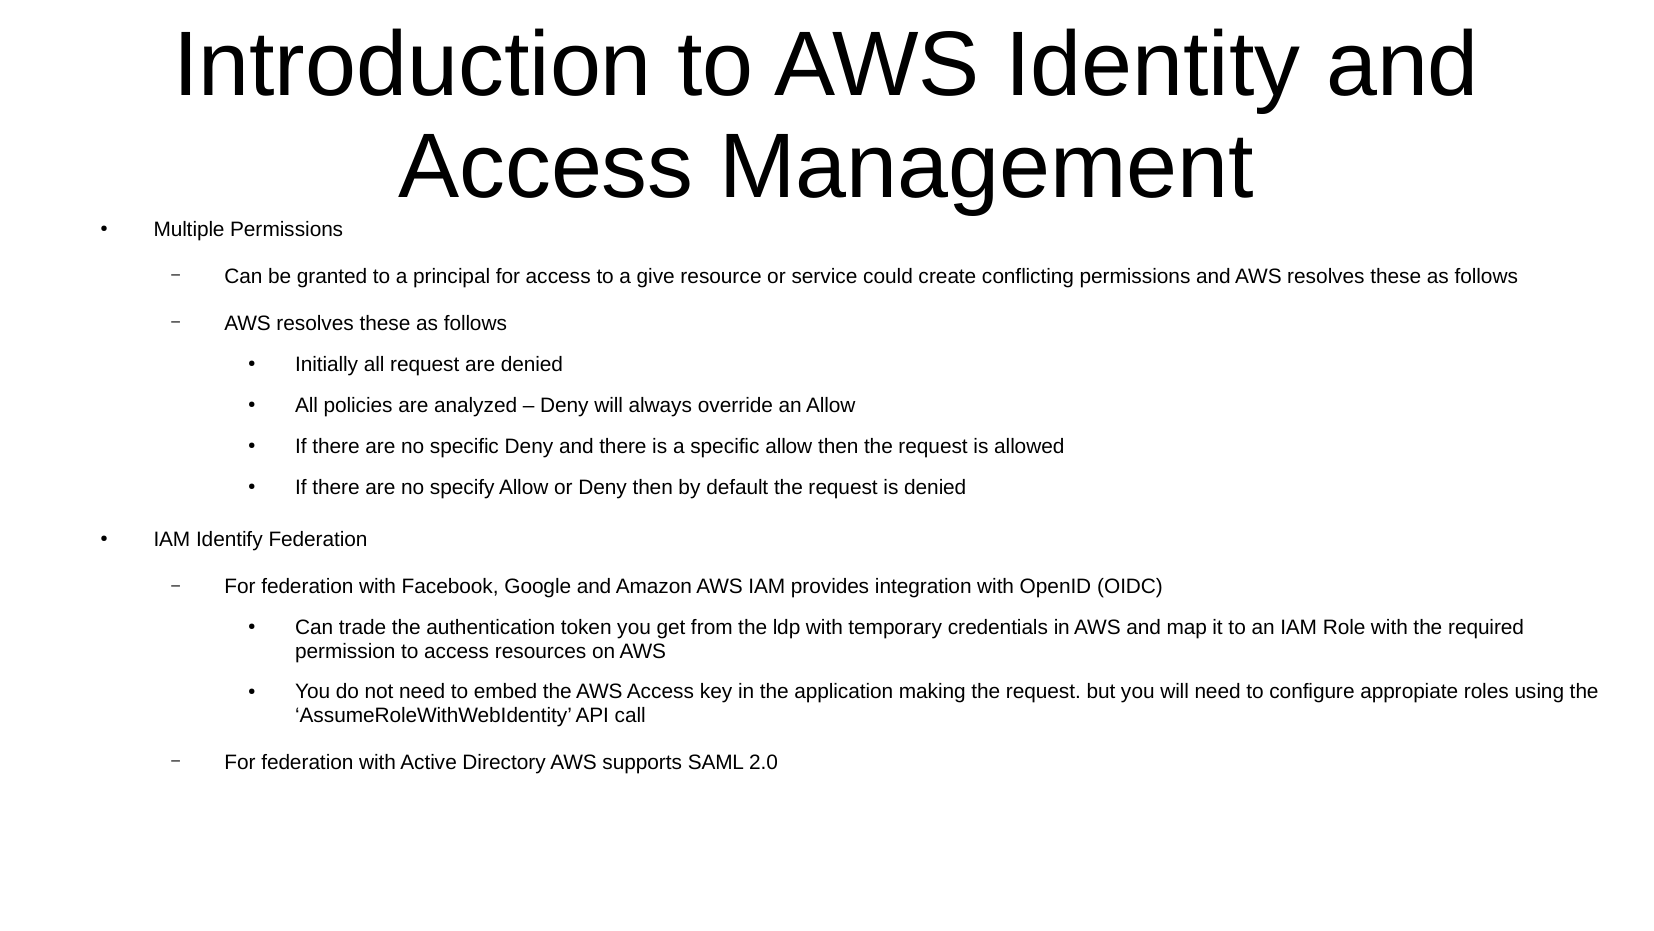

# Introduction to AWS Identity and Access Management
Multiple Permissions
Can be granted to a principal for access to a give resource or service could create conflicting permissions and AWS resolves these as follows
AWS resolves these as follows
Initially all request are denied
All policies are analyzed – Deny will always override an Allow
If there are no specific Deny and there is a specific allow then the request is allowed
If there are no specify Allow or Deny then by default the request is denied
IAM Identify Federation
For federation with Facebook, Google and Amazon AWS IAM provides integration with OpenID (OIDC)
Can trade the authentication token you get from the ldp with temporary credentials in AWS and map it to an IAM Role with the required permission to access resources on AWS
You do not need to embed the AWS Access key in the application making the request. but you will need to configure appropiate roles using the ‘AssumeRoleWithWebIdentity’ API call
For federation with Active Directory AWS supports SAML 2.0